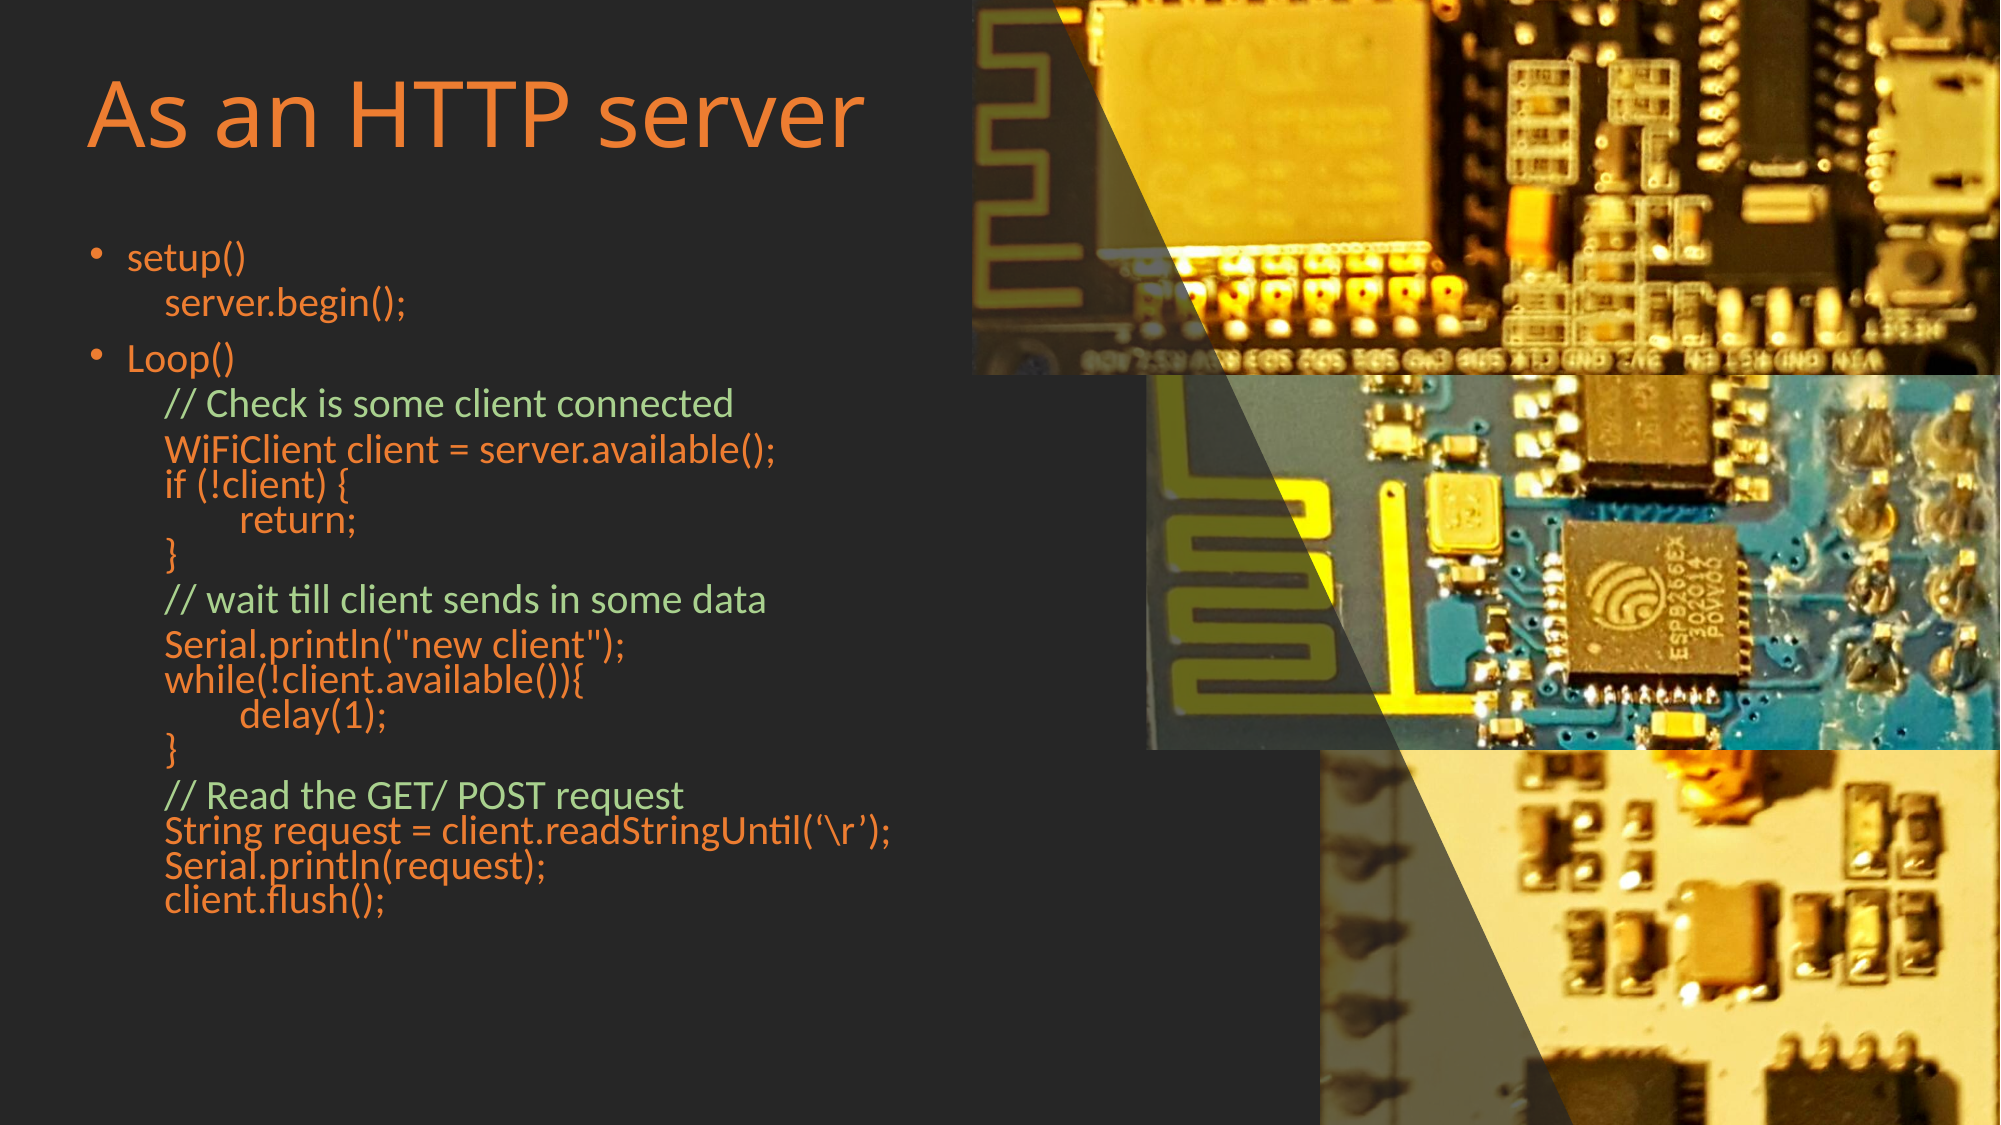

# As an HTTP server
setup()
server.begin();
Loop()
// Check is some client connected
WiFiClient client = server.available();
if (!client) {
	return;
}
// wait till client sends in some data
Serial.println("new client");
while(!client.available()){
	delay(1);
}
// Read the GET/ POST request
String request = client.readStringUntil(‘\r’);
Serial.println(request);
client.flush();